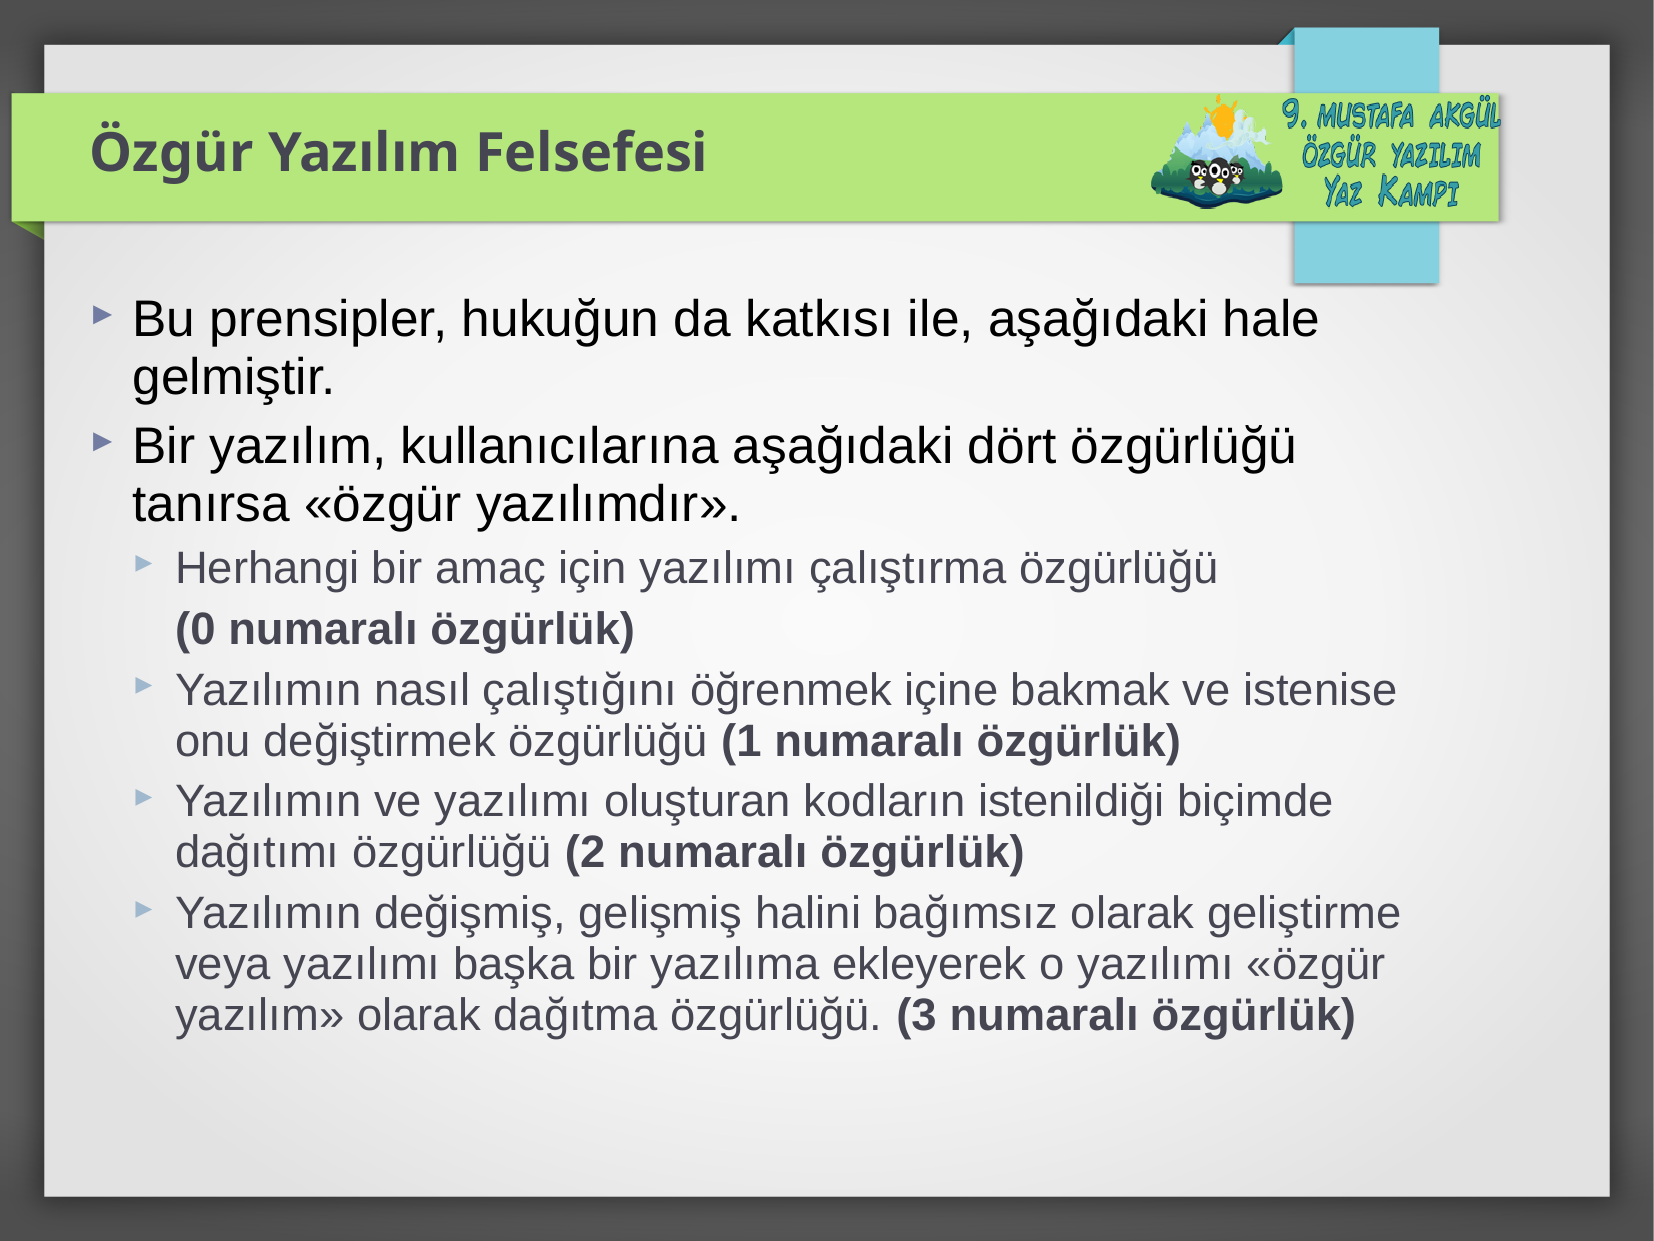

Özgür Yazılım Felsefesi
Bu prensipler, hukuğun da katkısı ile, aşağıdaki hale gelmiştir.
Bir yazılım, kullanıcılarına aşağıdaki dört özgürlüğü tanırsa «özgür yazılımdır».
Herhangi bir amaç için yazılımı çalıştırma özgürlüğü
(0 numaralı özgürlük)
Yazılımın nasıl çalıştığını öğrenmek içine bakmak ve istenise onu değiştirmek özgürlüğü (1 numaralı özgürlük)
Yazılımın ve yazılımı oluşturan kodların istenildiği biçimde dağıtımı özgürlüğü (2 numaralı özgürlük)
Yazılımın değişmiş, gelişmiş halini bağımsız olarak geliştirme veya yazılımı başka bir yazılıma ekleyerek o yazılımı «özgür yazılım» olarak dağıtma özgürlüğü. (3 numaralı özgürlük)